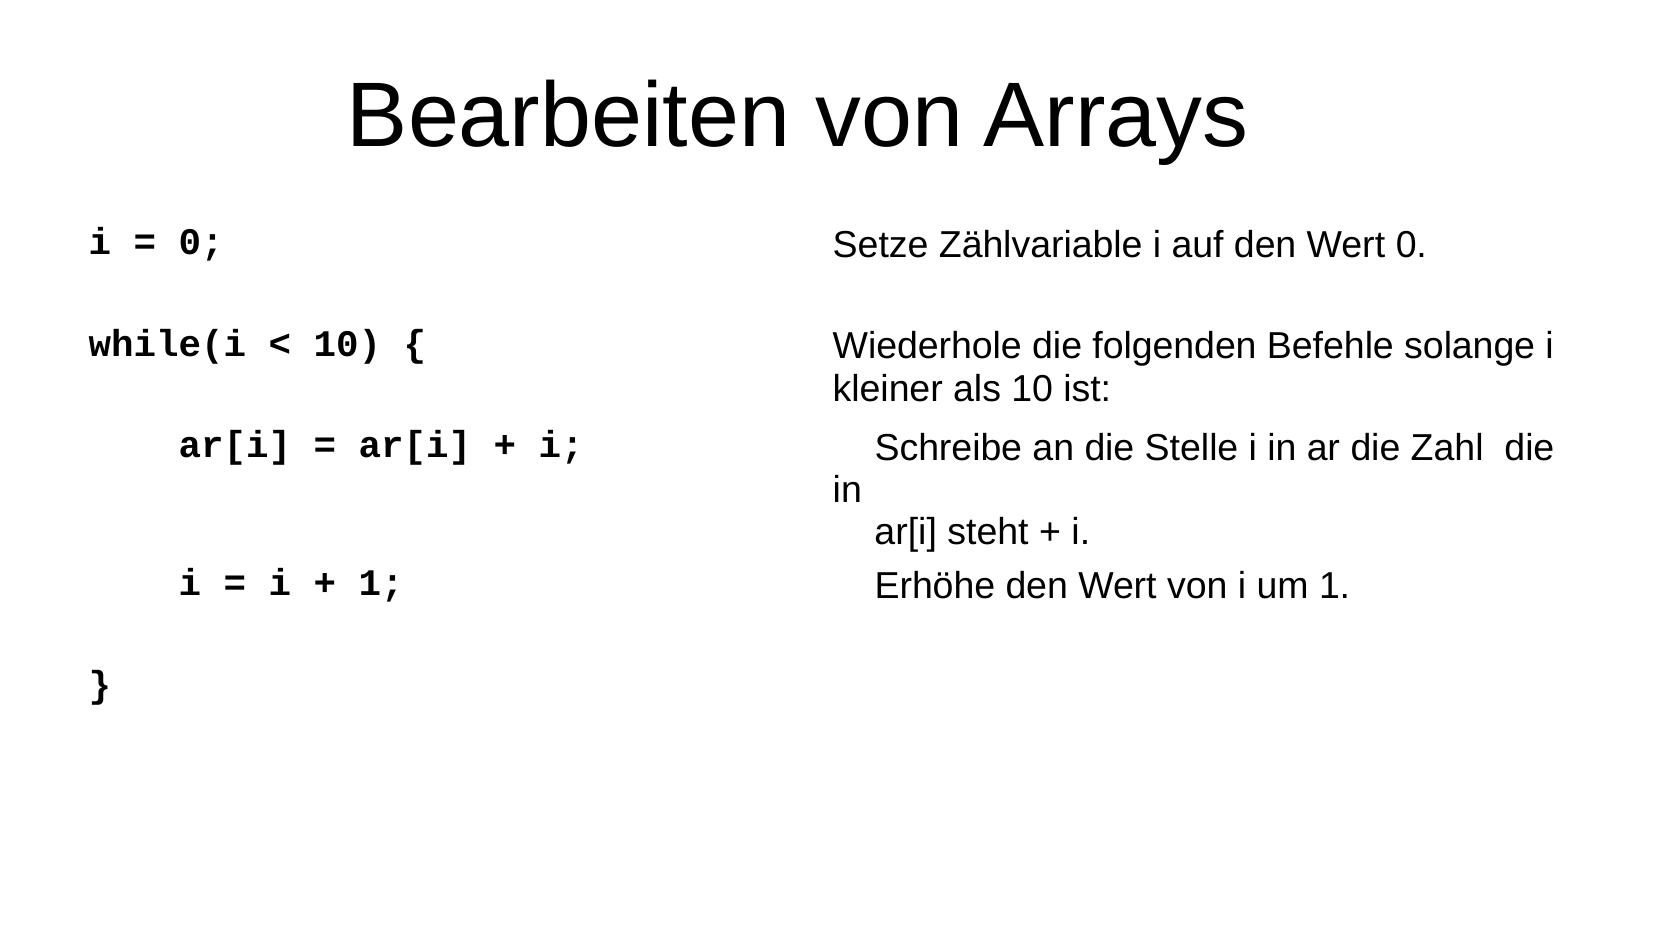

# Bearbeiten von Arrays
| i = 0; | Setze Zählvariable i auf den Wert 0. |
| --- | --- |
| while(i < 10) { | Wiederhole die folgenden Befehle solange i kleiner als 10 ist: |
| ar[i] = ar[i] + i; | Schreibe an die Stelle i in ar die Zahl die in ar[i] steht + i. |
| i = i + 1; | Erhöhe den Wert von i um 1. |
| } | |